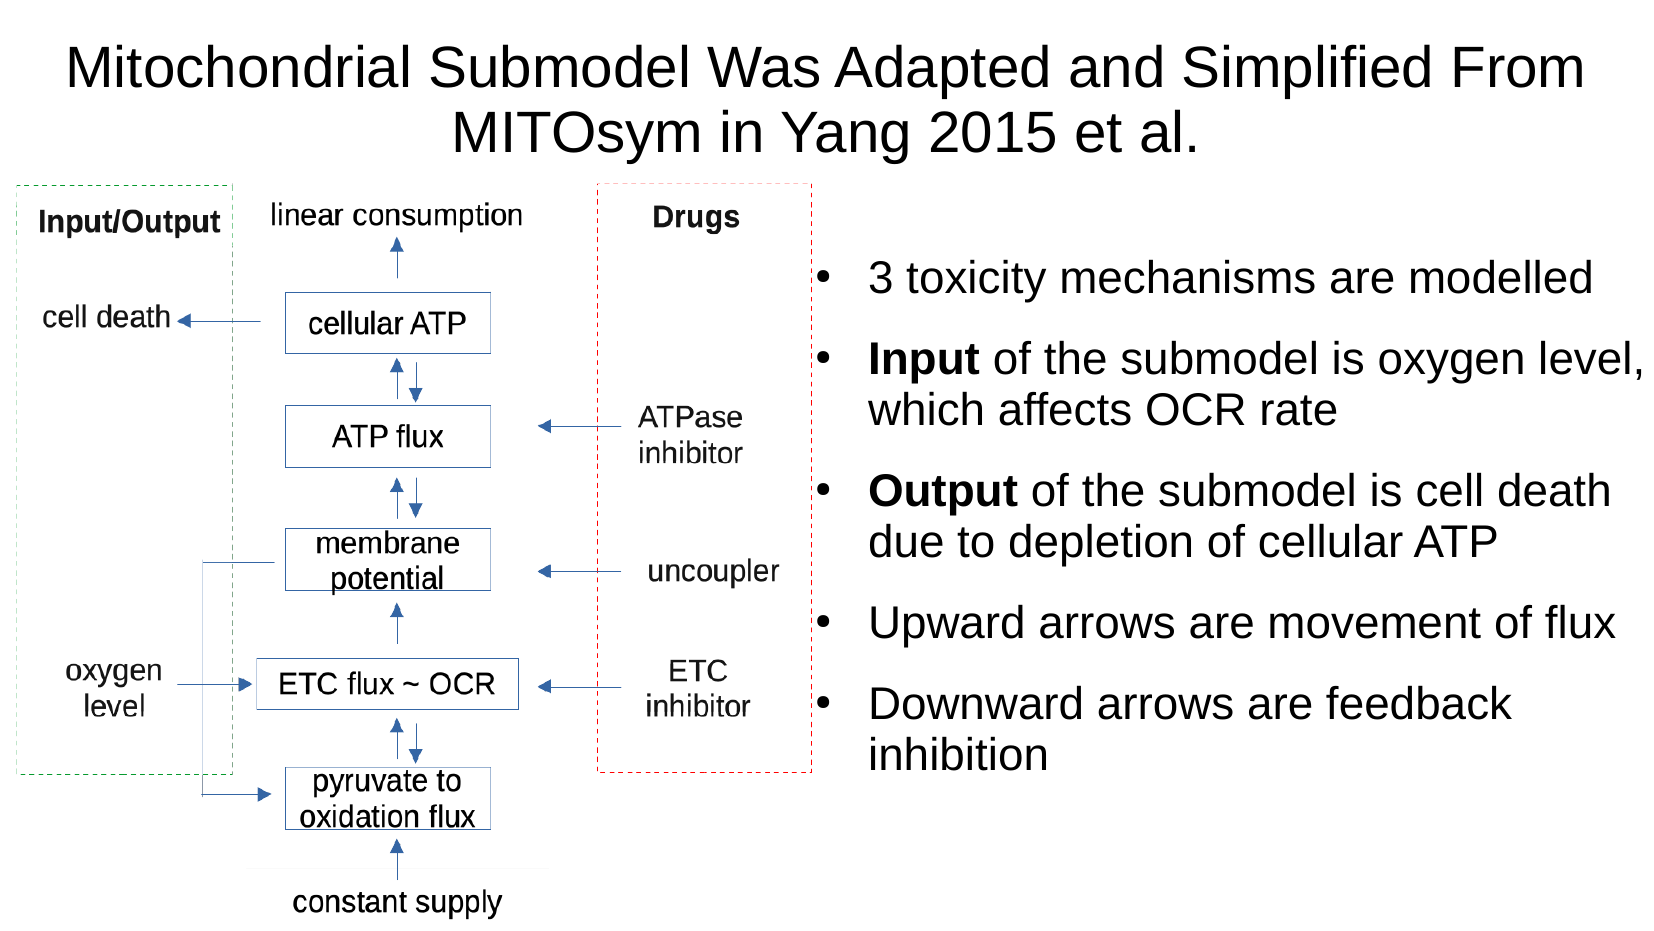

# Mitochondrial Submodel Was Adapted and Simplified From MITOsym in Yang 2015 et al.
3 toxicity mechanisms are modelled
Input of the submodel is oxygen level, which affects OCR rate
Output of the submodel is cell death due to depletion of cellular ATP
Upward arrows are movement of flux
Downward arrows are feedback inhibition